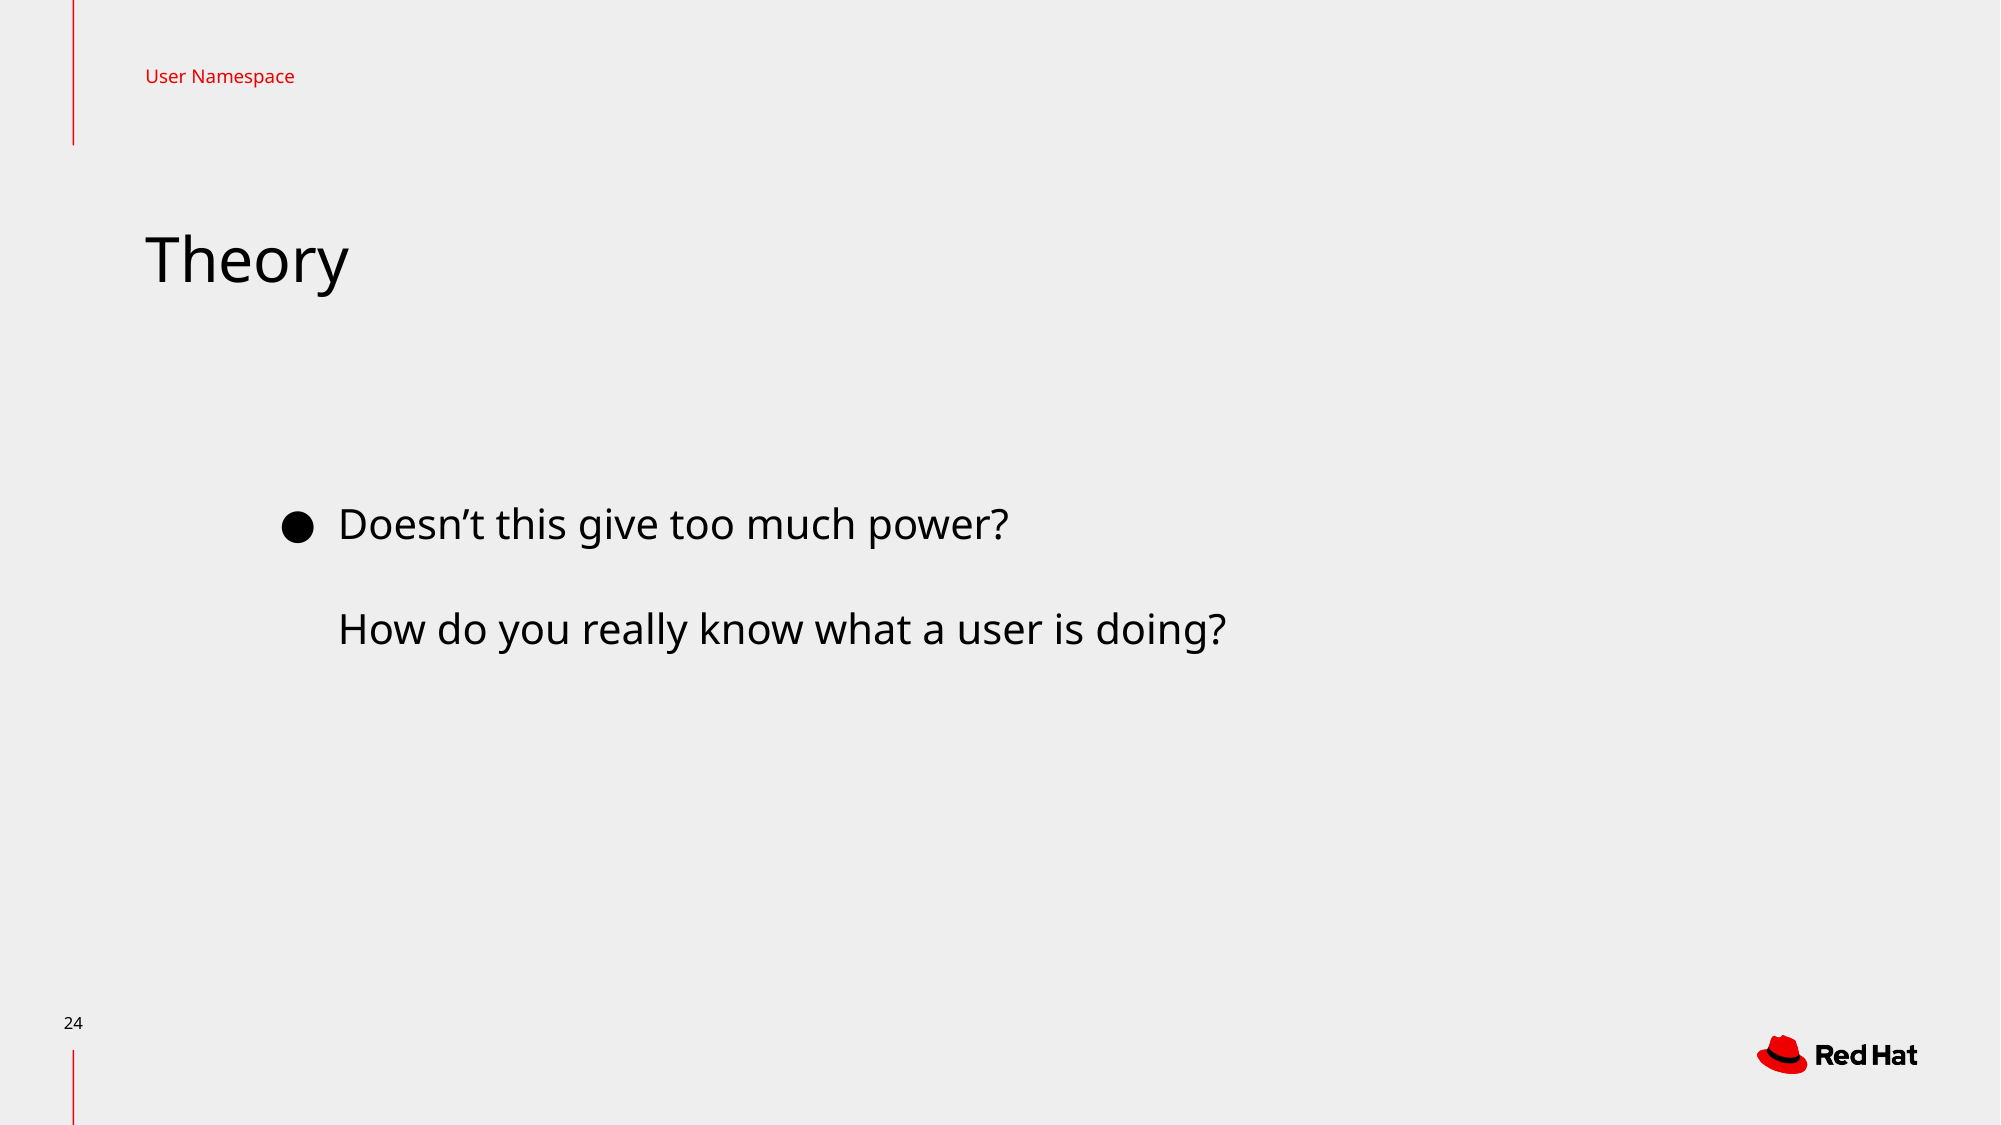

# User Namespace
Theory
Doesn’t this give too much power?
How do you really know what a user is doing?